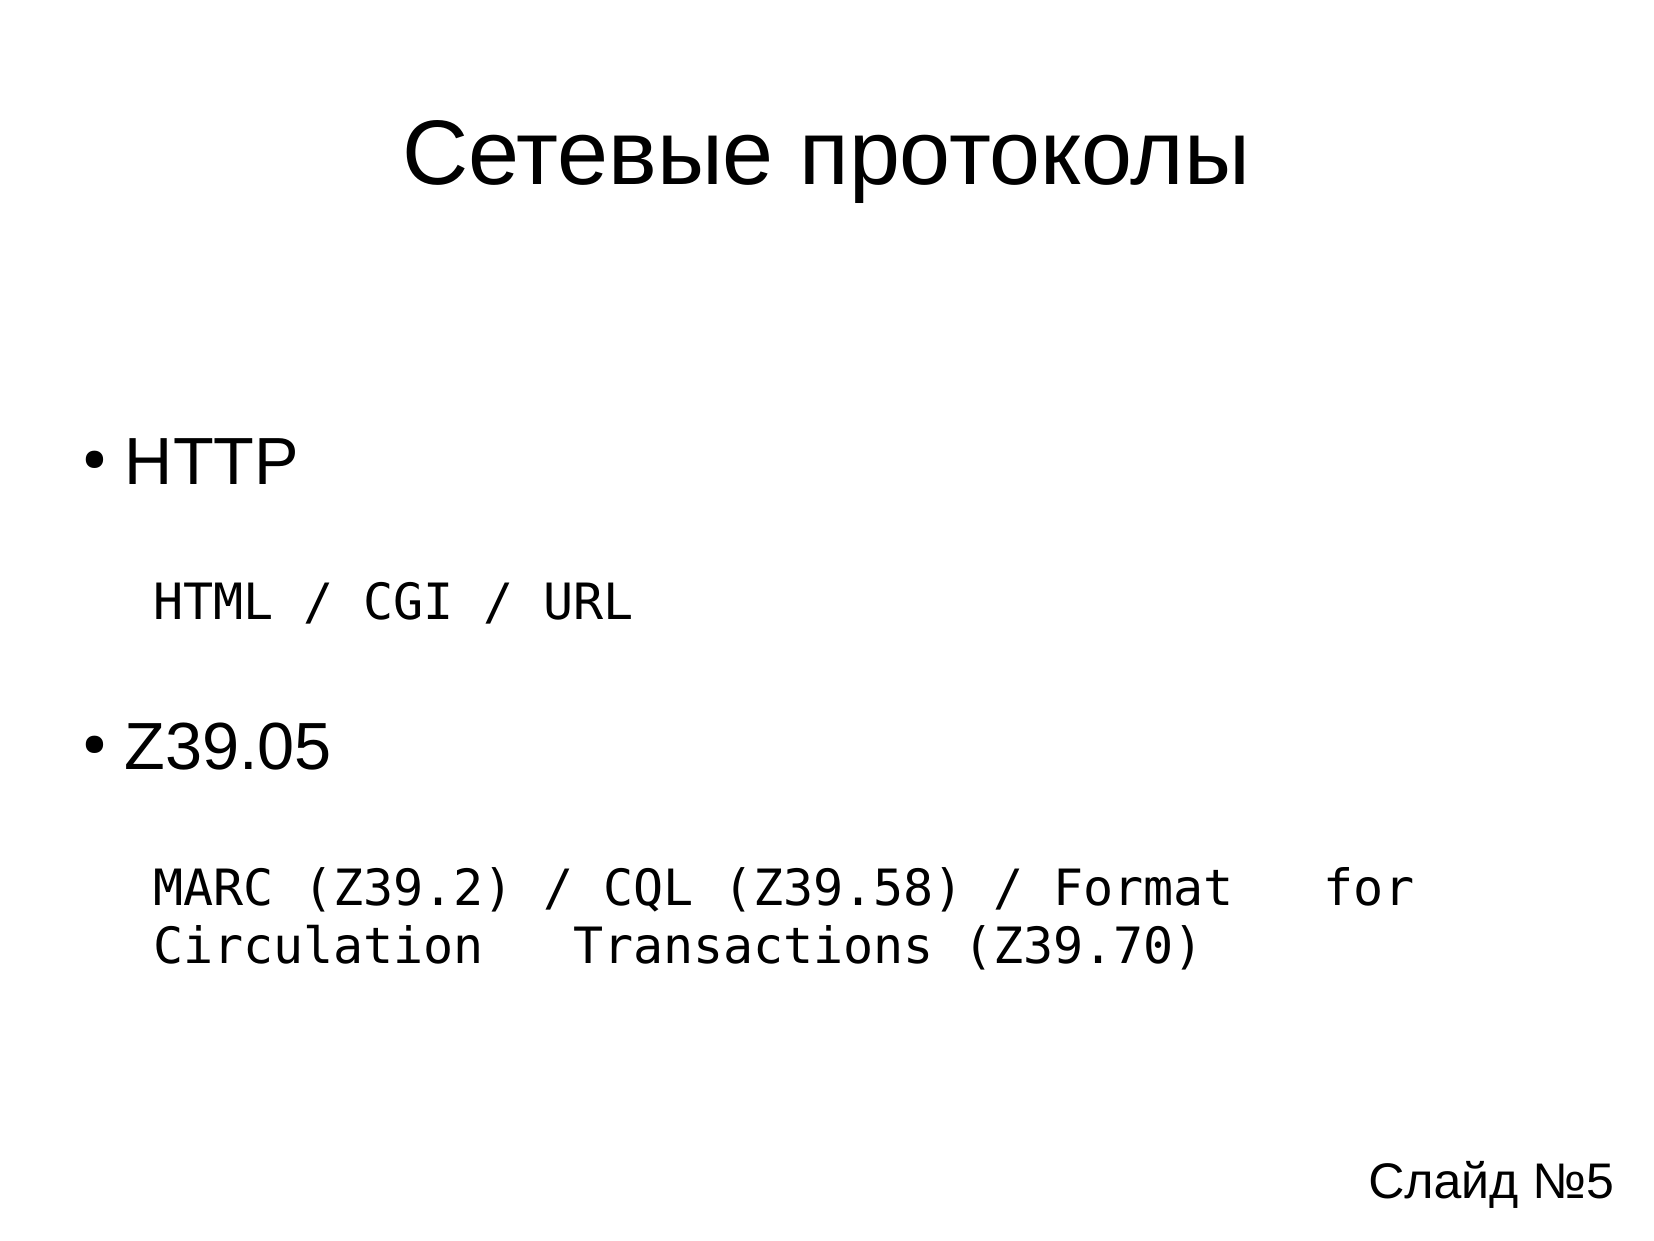

# Сетевые протоколы
 HTTP
HTML / CGI / URL
 Z39.05
MARC (Z39.2) / CQL (Z39.58) / Format for Circulation Transactions (Z39.70)
Слайд №5